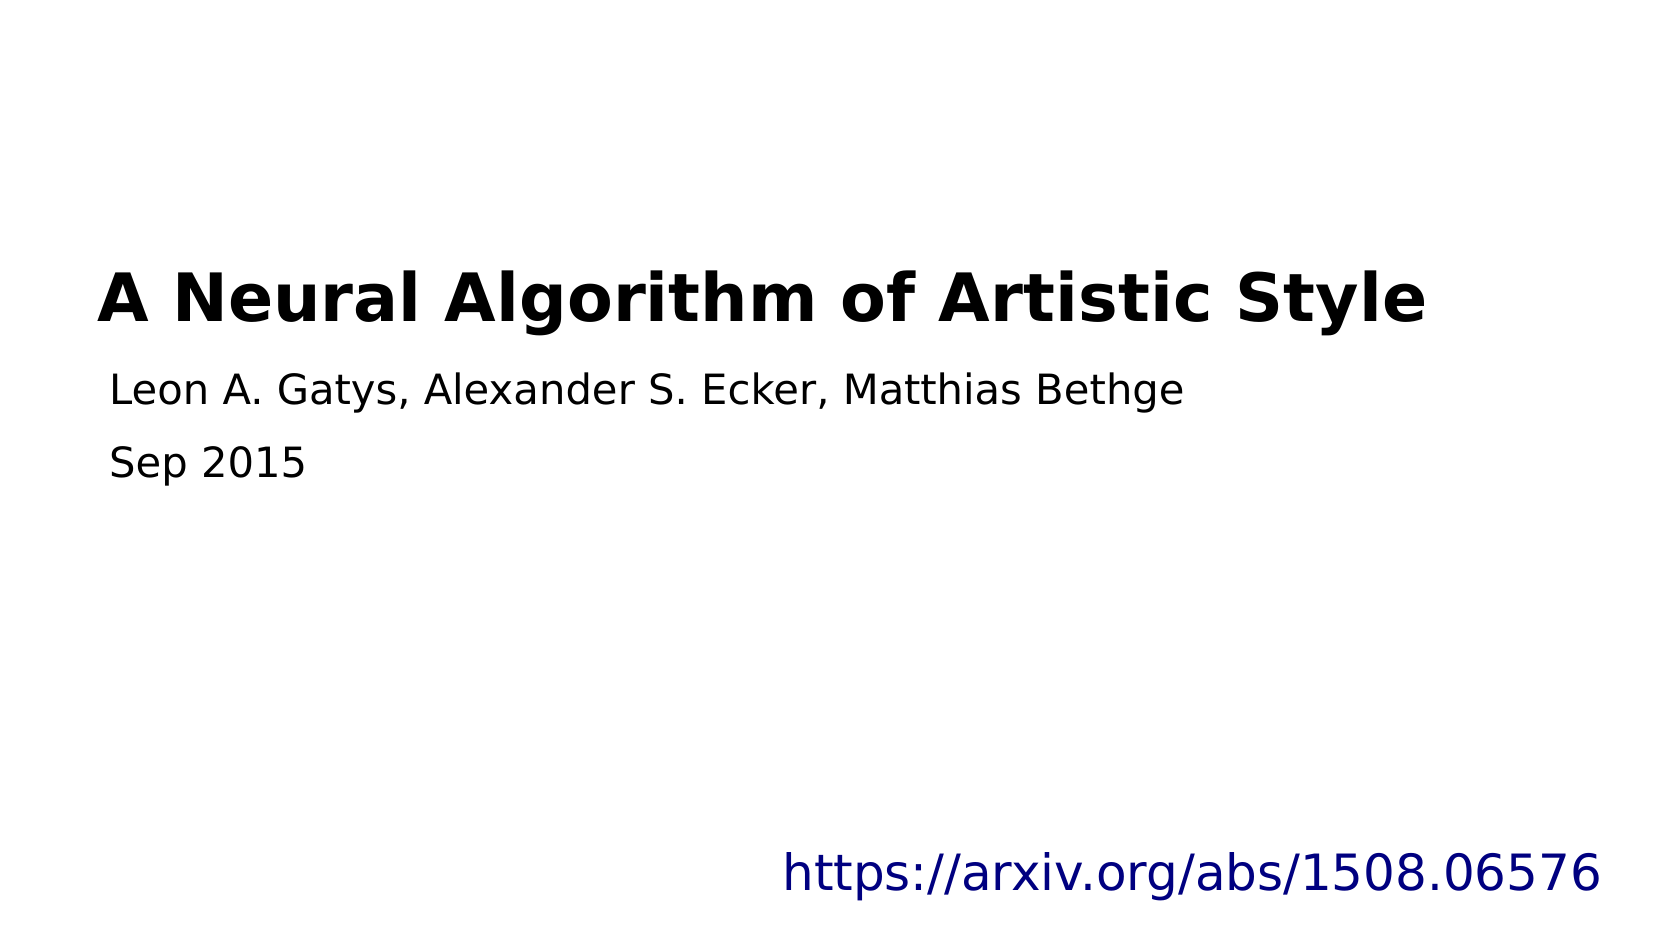

A Neural Algorithm of Artistic Style
Leon A. Gatys, Alexander S. Ecker, Matthias Bethge
Sep 2015
https://arxiv.org/abs/1508.06576